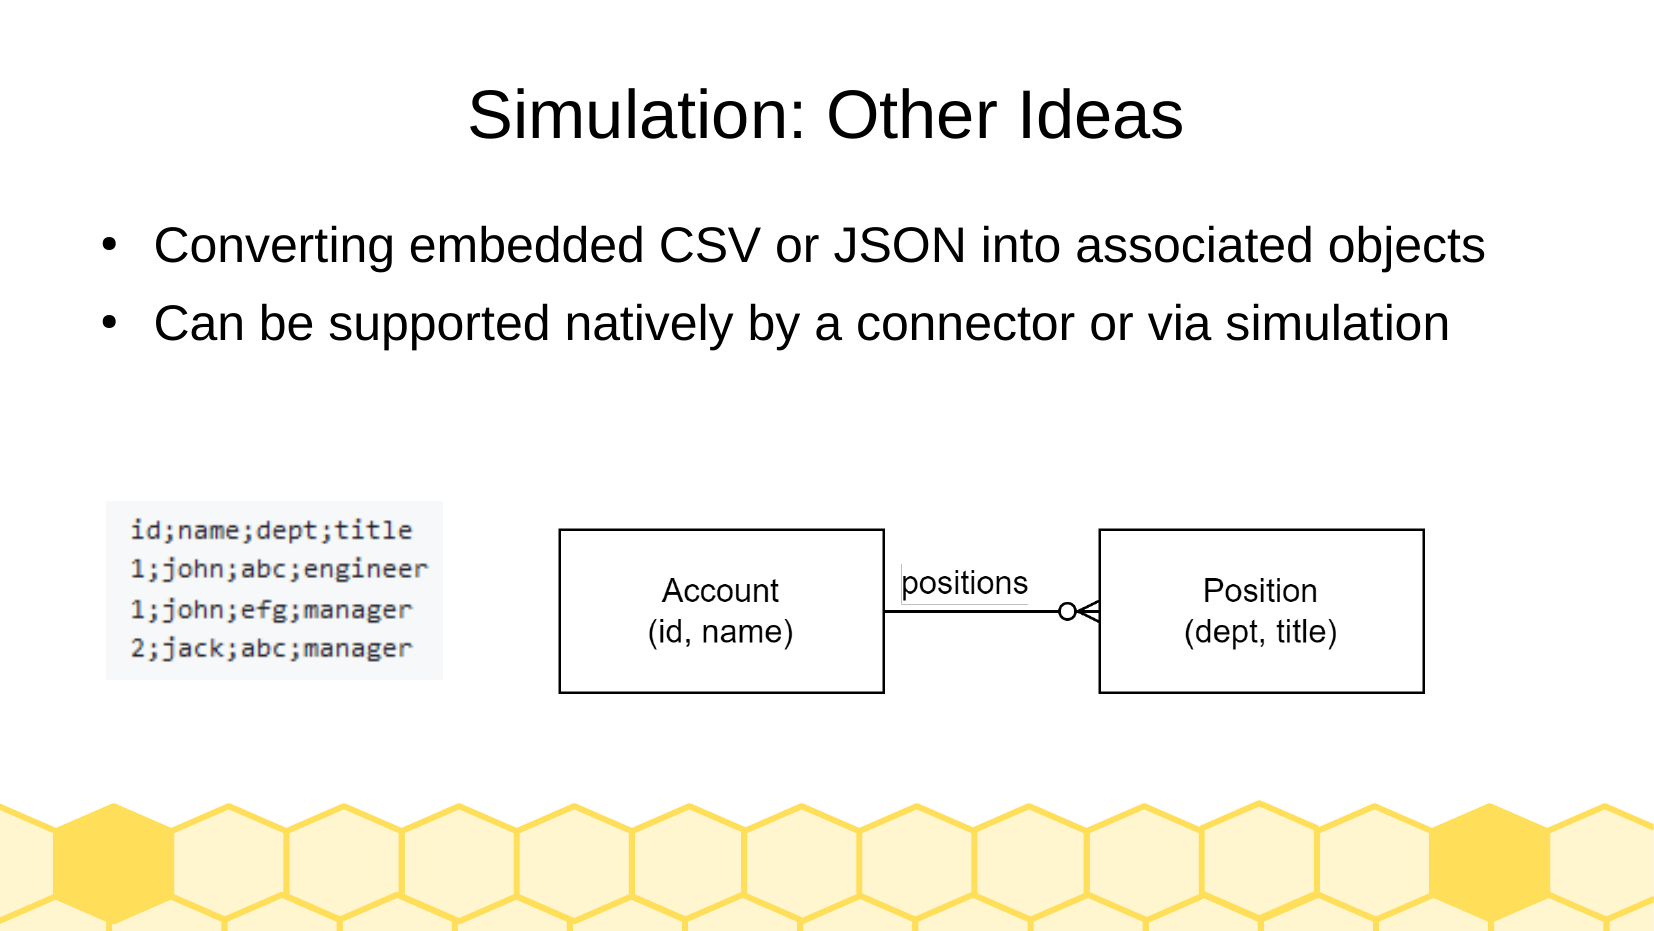

# Simulation: Other Ideas
Converting embedded CSV or JSON into associated objects
Can be supported natively by a connector or via simulation